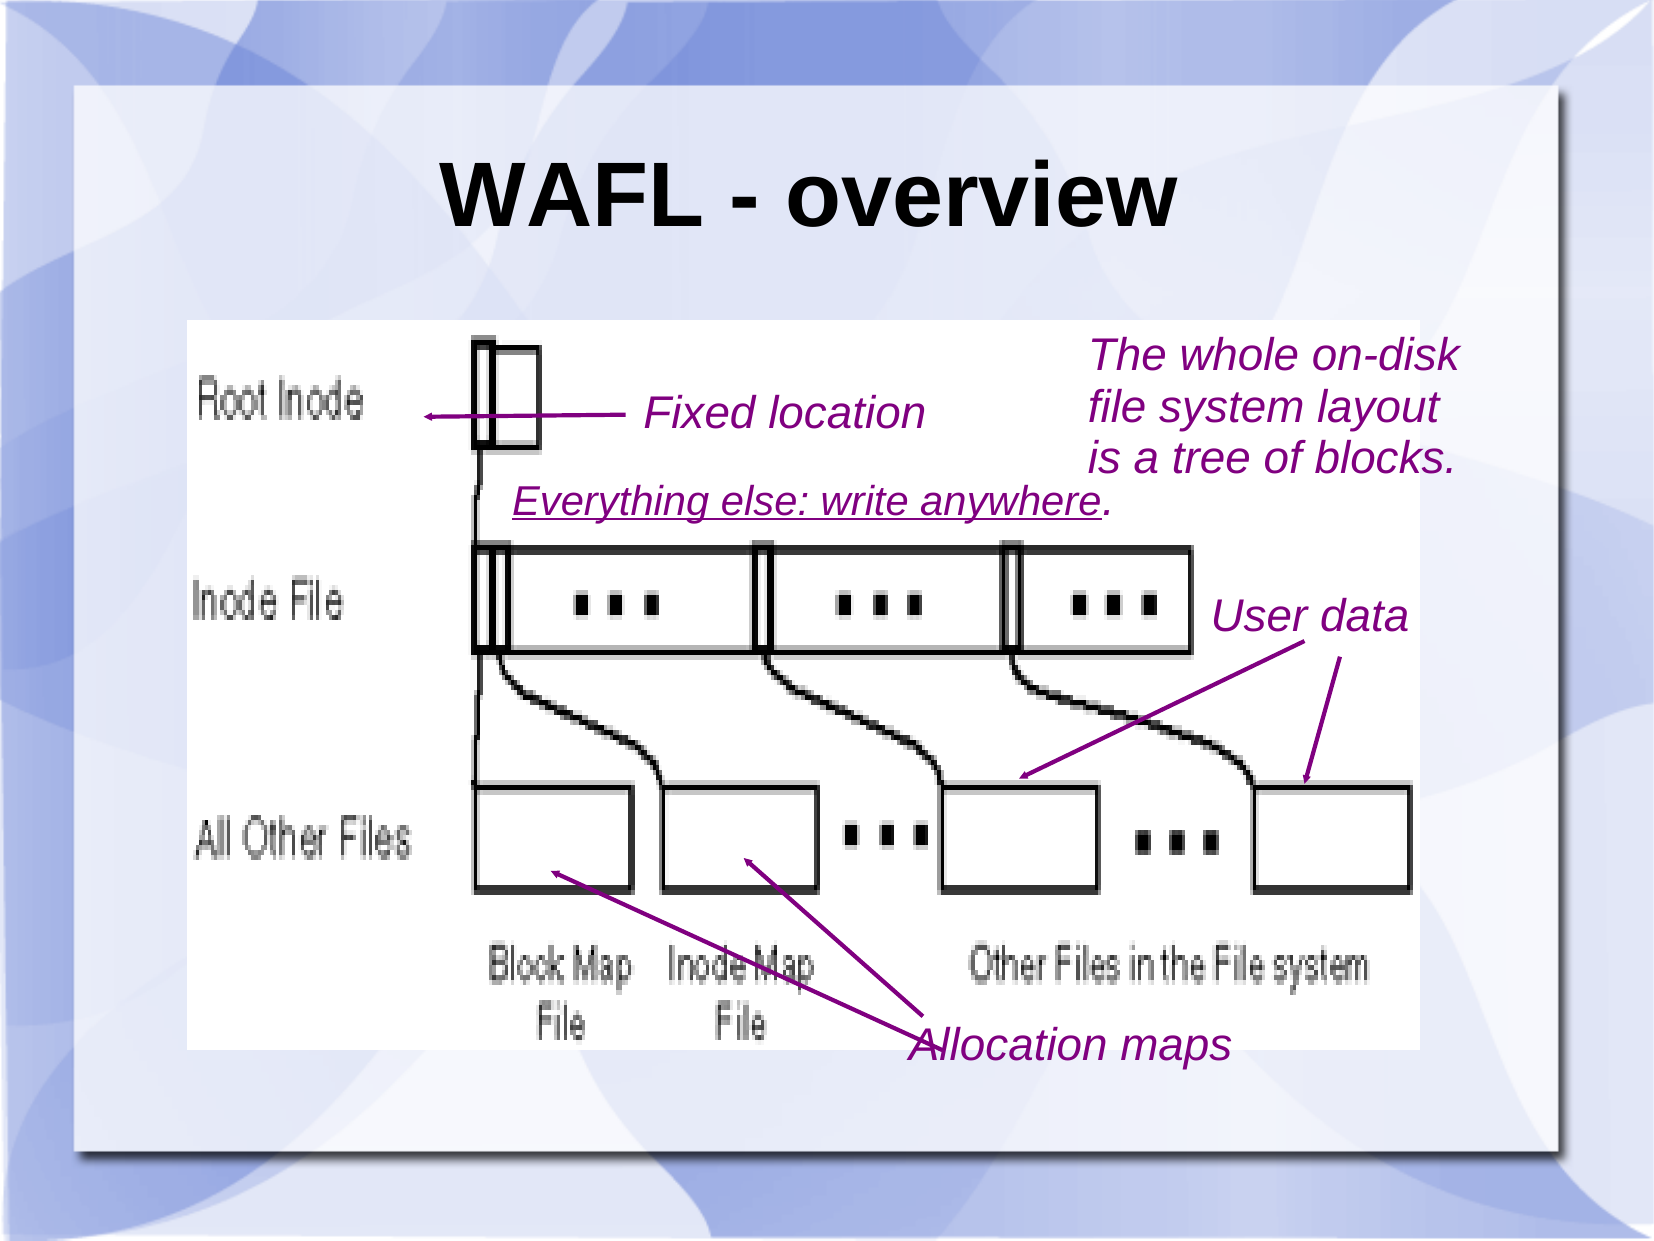

# WAFL - overview
The whole on-disk file system layout is a tree of blocks.
Fixed location
Everything else: write anywhere.
User data
Allocation maps